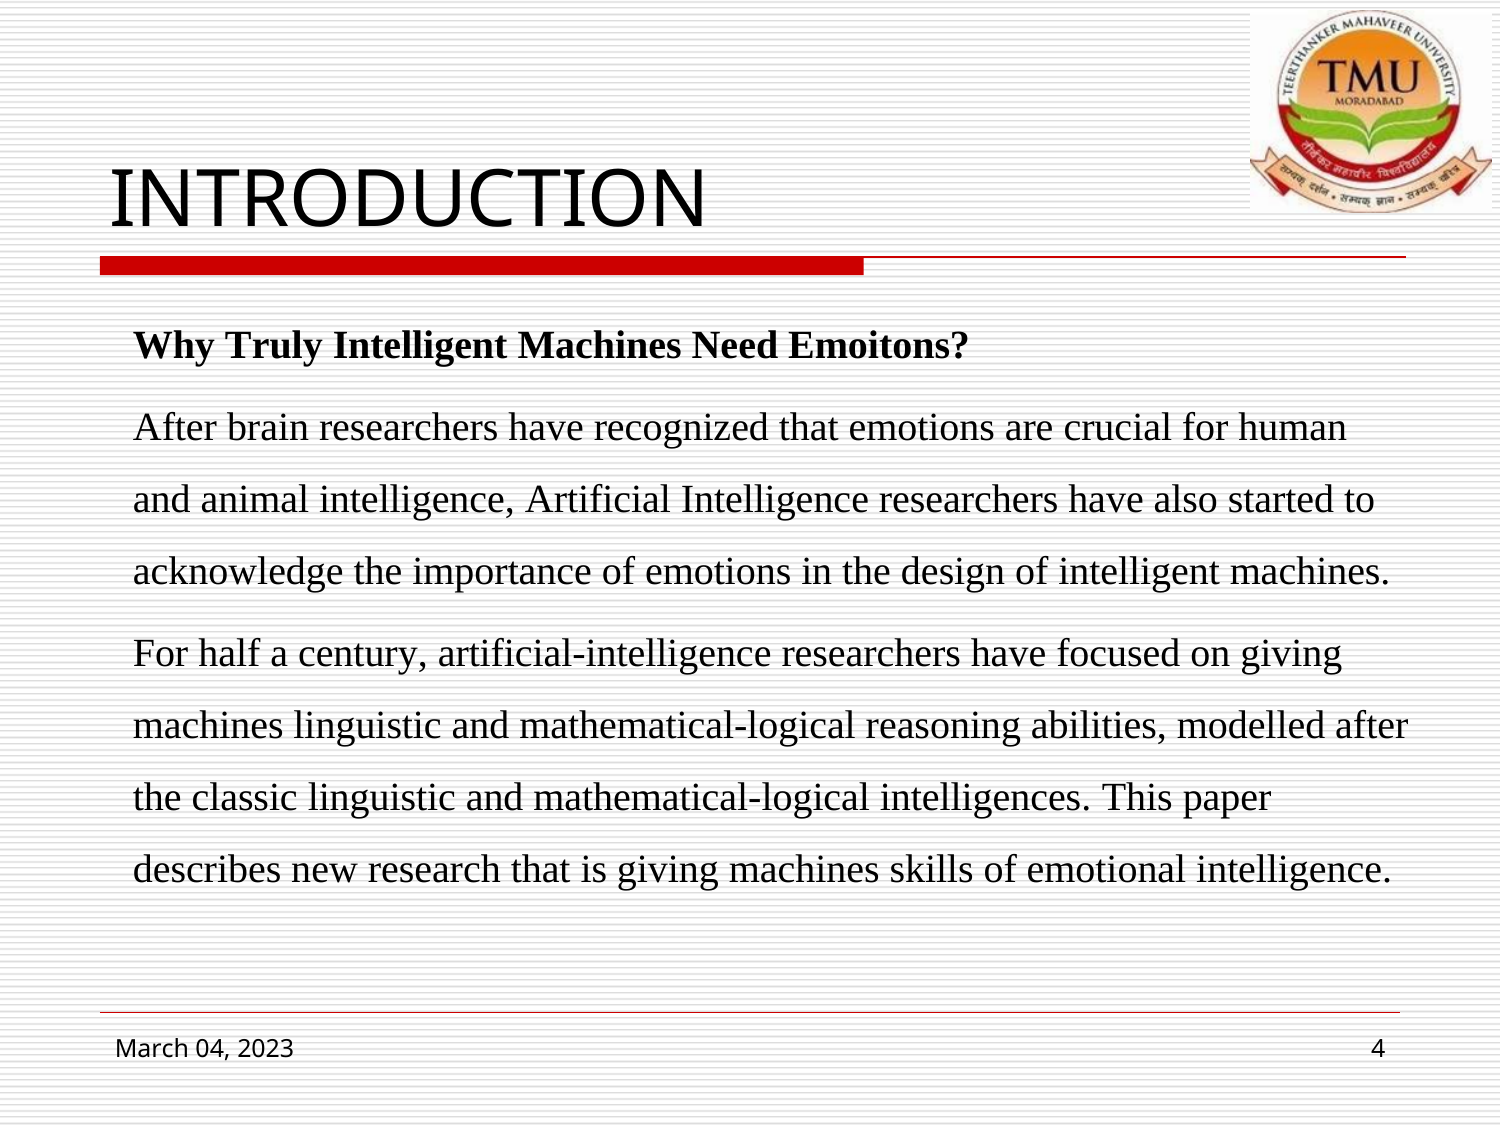

# INTRODUCTION
Why Truly Intelligent Machines Need Emoitons?
After brain researchers have recognized that emotions are crucial for human and animal intelligence, Artificial Intelligence researchers have also started to acknowledge the importance of emotions in the design of intelligent machines.
For half a century, artificial-intelligence researchers have focused on giving machines linguistic and mathematical-logical reasoning abilities, modelled after the classic linguistic and mathematical-logical intelligences. This paper describes new research that is giving machines skills of emotional intelligence.
March 04, 2023